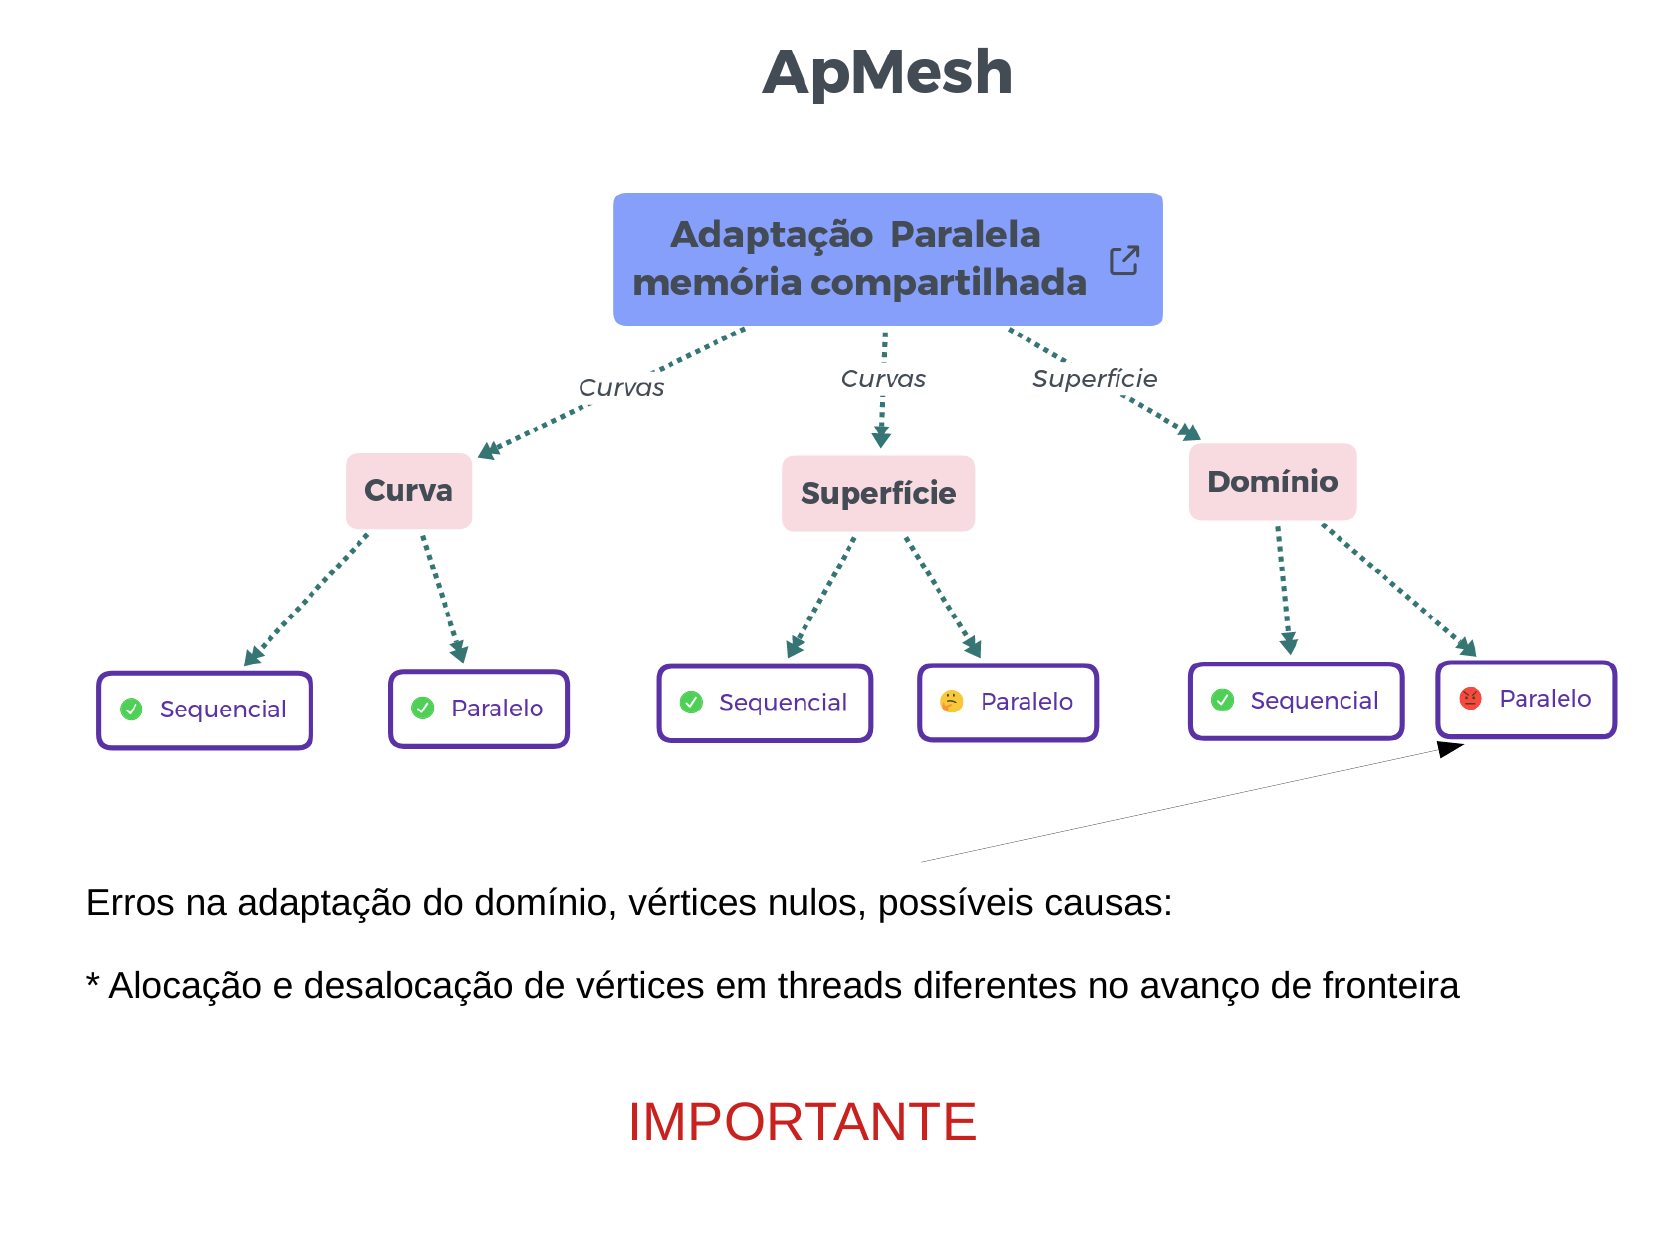

Erros na adaptação do domínio, vértices nulos, possíveis causas:
* Alocação e desalocação de vértices em threads diferentes no avanço de fronteira
IMPORTANTE